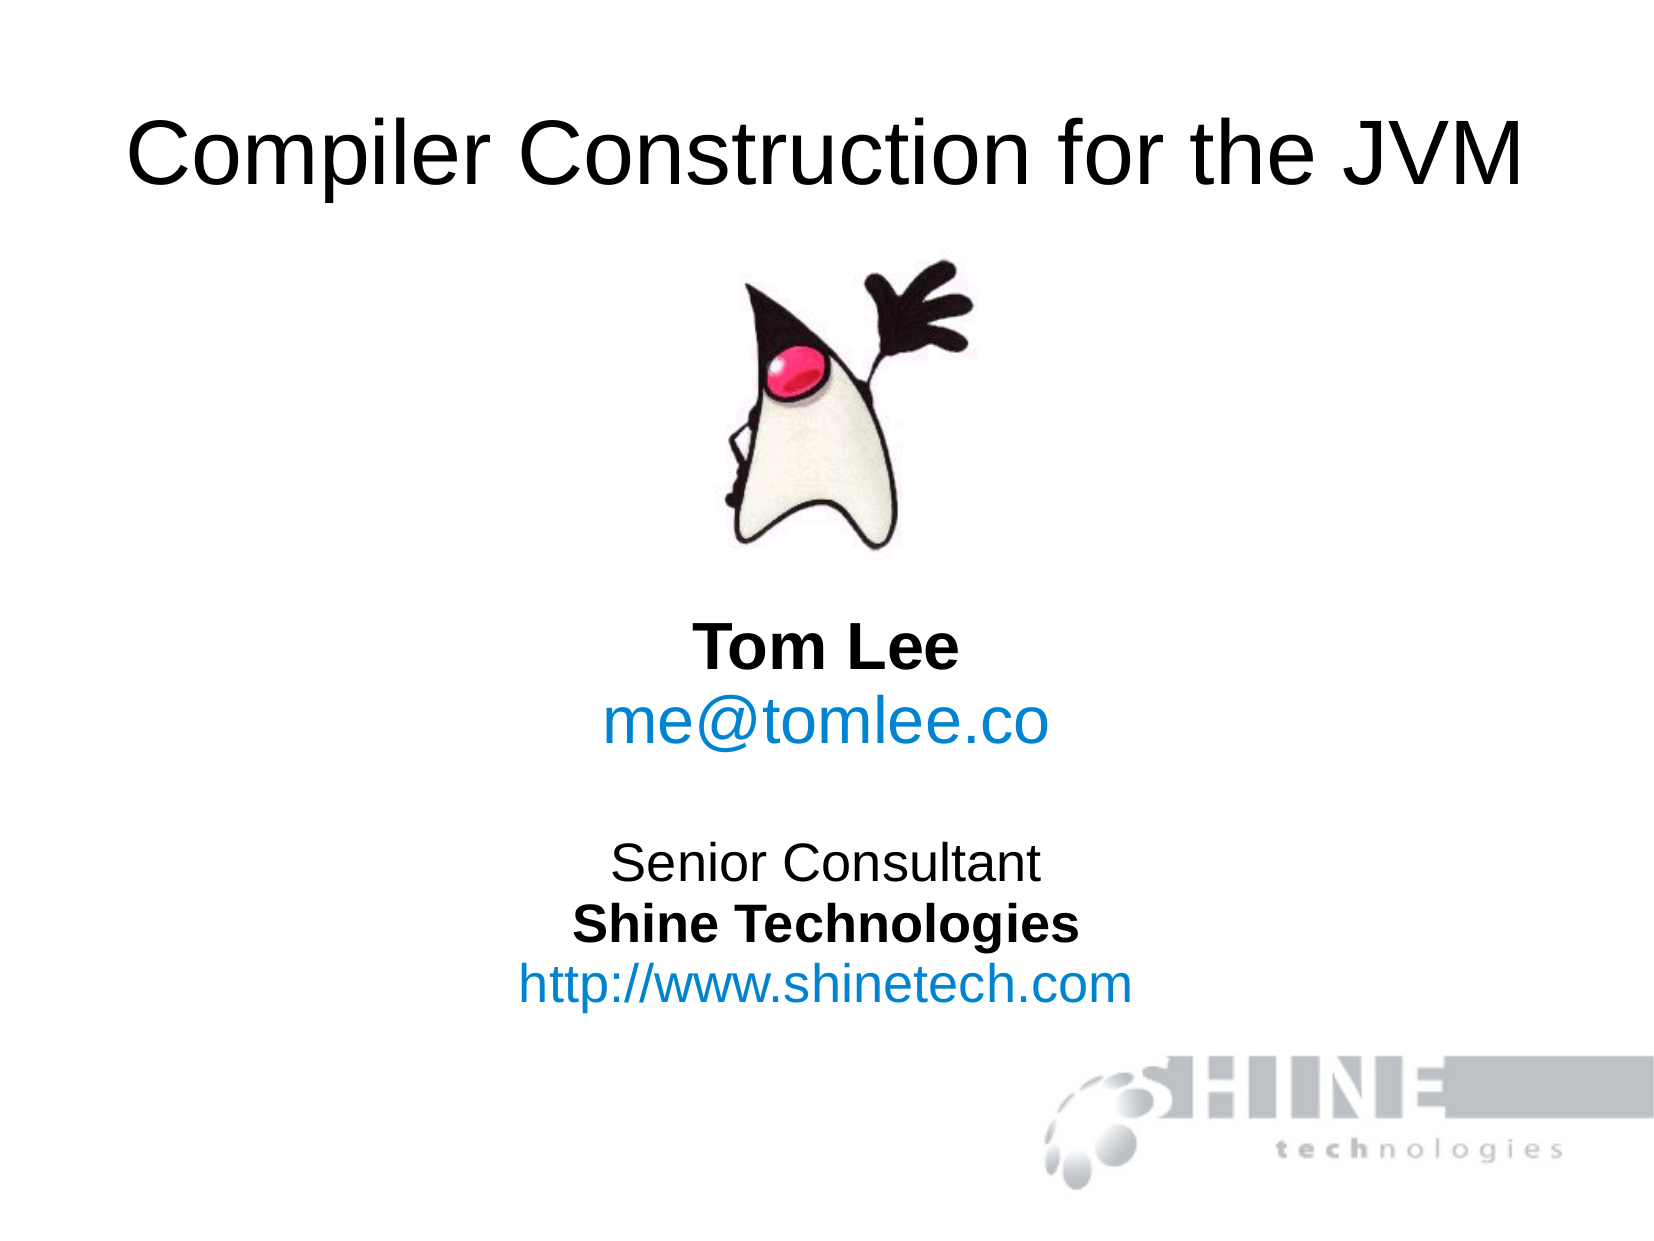

# Compiler Construction for the JVM
Tom Lee
me@tomlee.co
Senior Consultant
Shine Technologies
http://www.shinetech.com